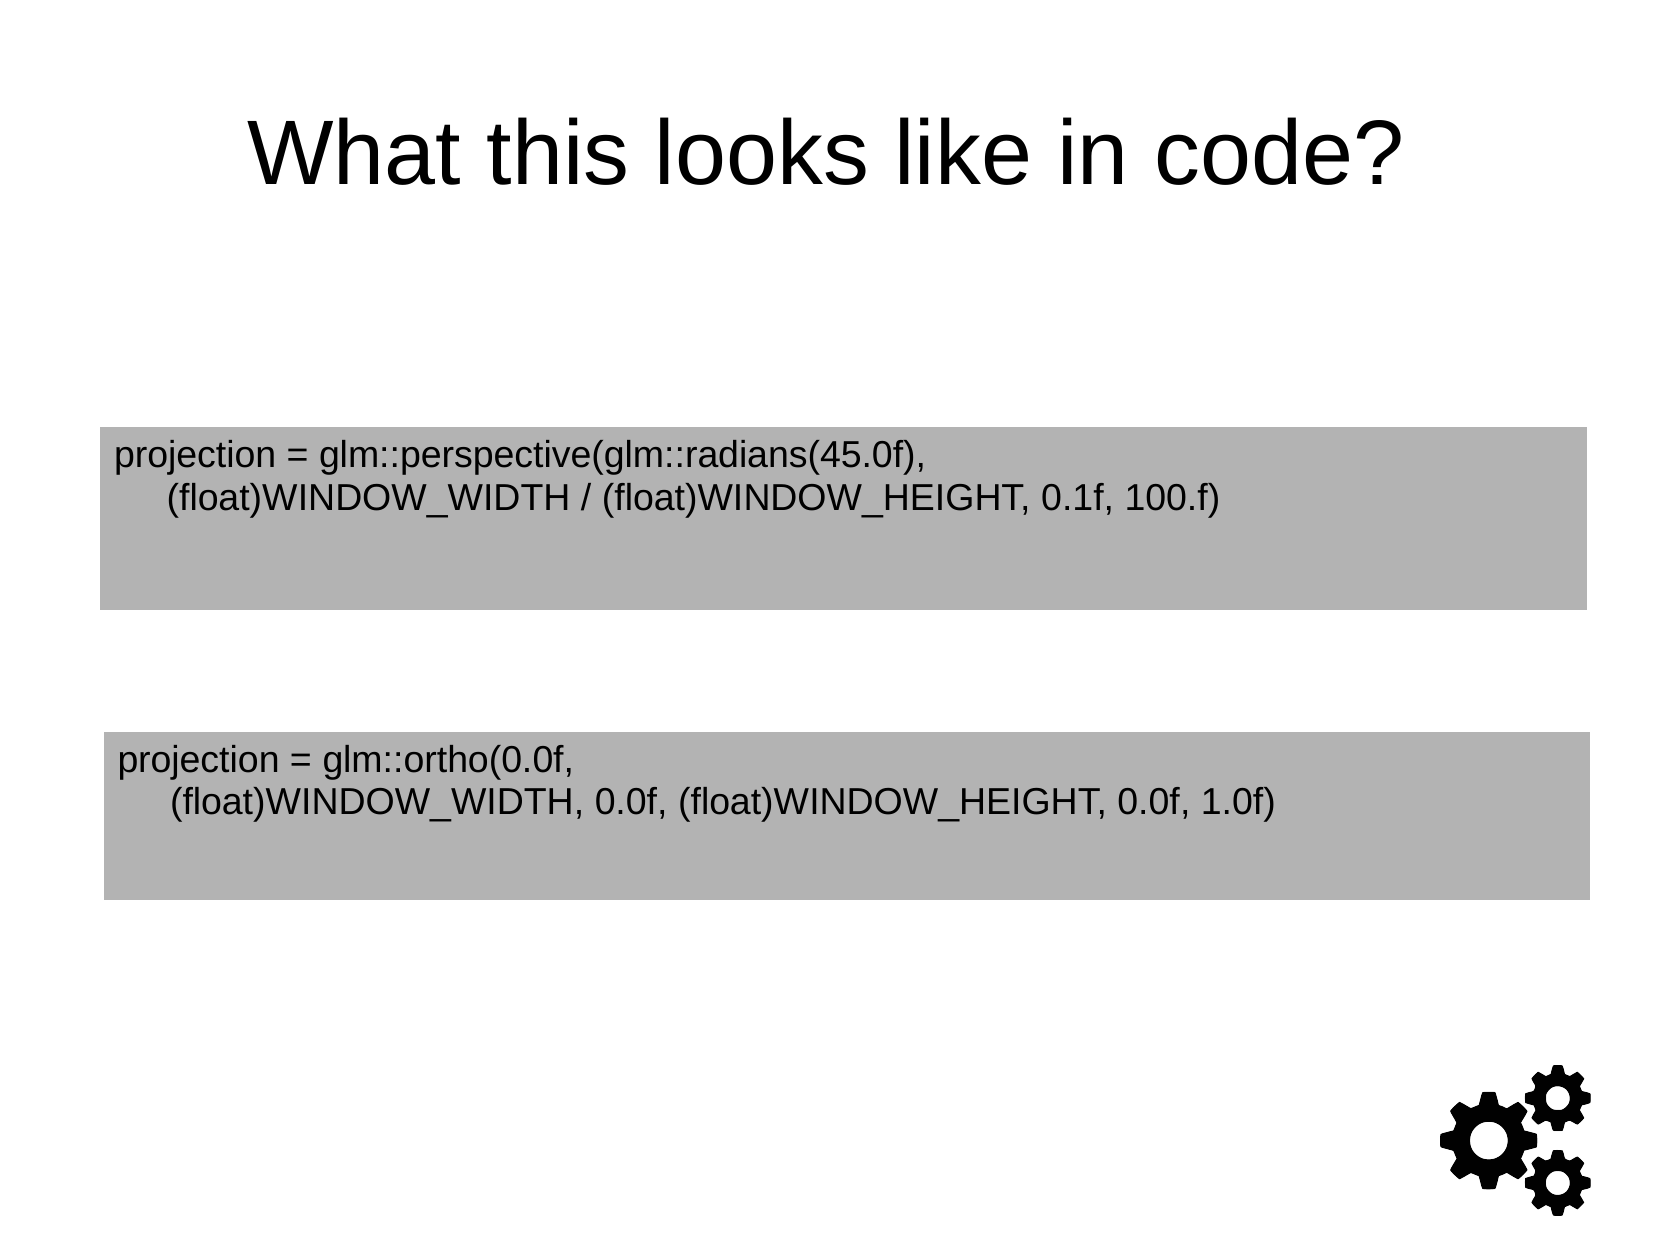

# What this looks like in code?
| projection = glm::perspective(glm::radians(45.0f), (float)WINDOW\_WIDTH / (float)WINDOW\_HEIGHT, 0.1f, 100.f) |
| --- |
| projection = glm::ortho(0.0f, (float)WINDOW\_WIDTH, 0.0f, (float)WINDOW\_HEIGHT, 0.0f, 1.0f) |
| --- |